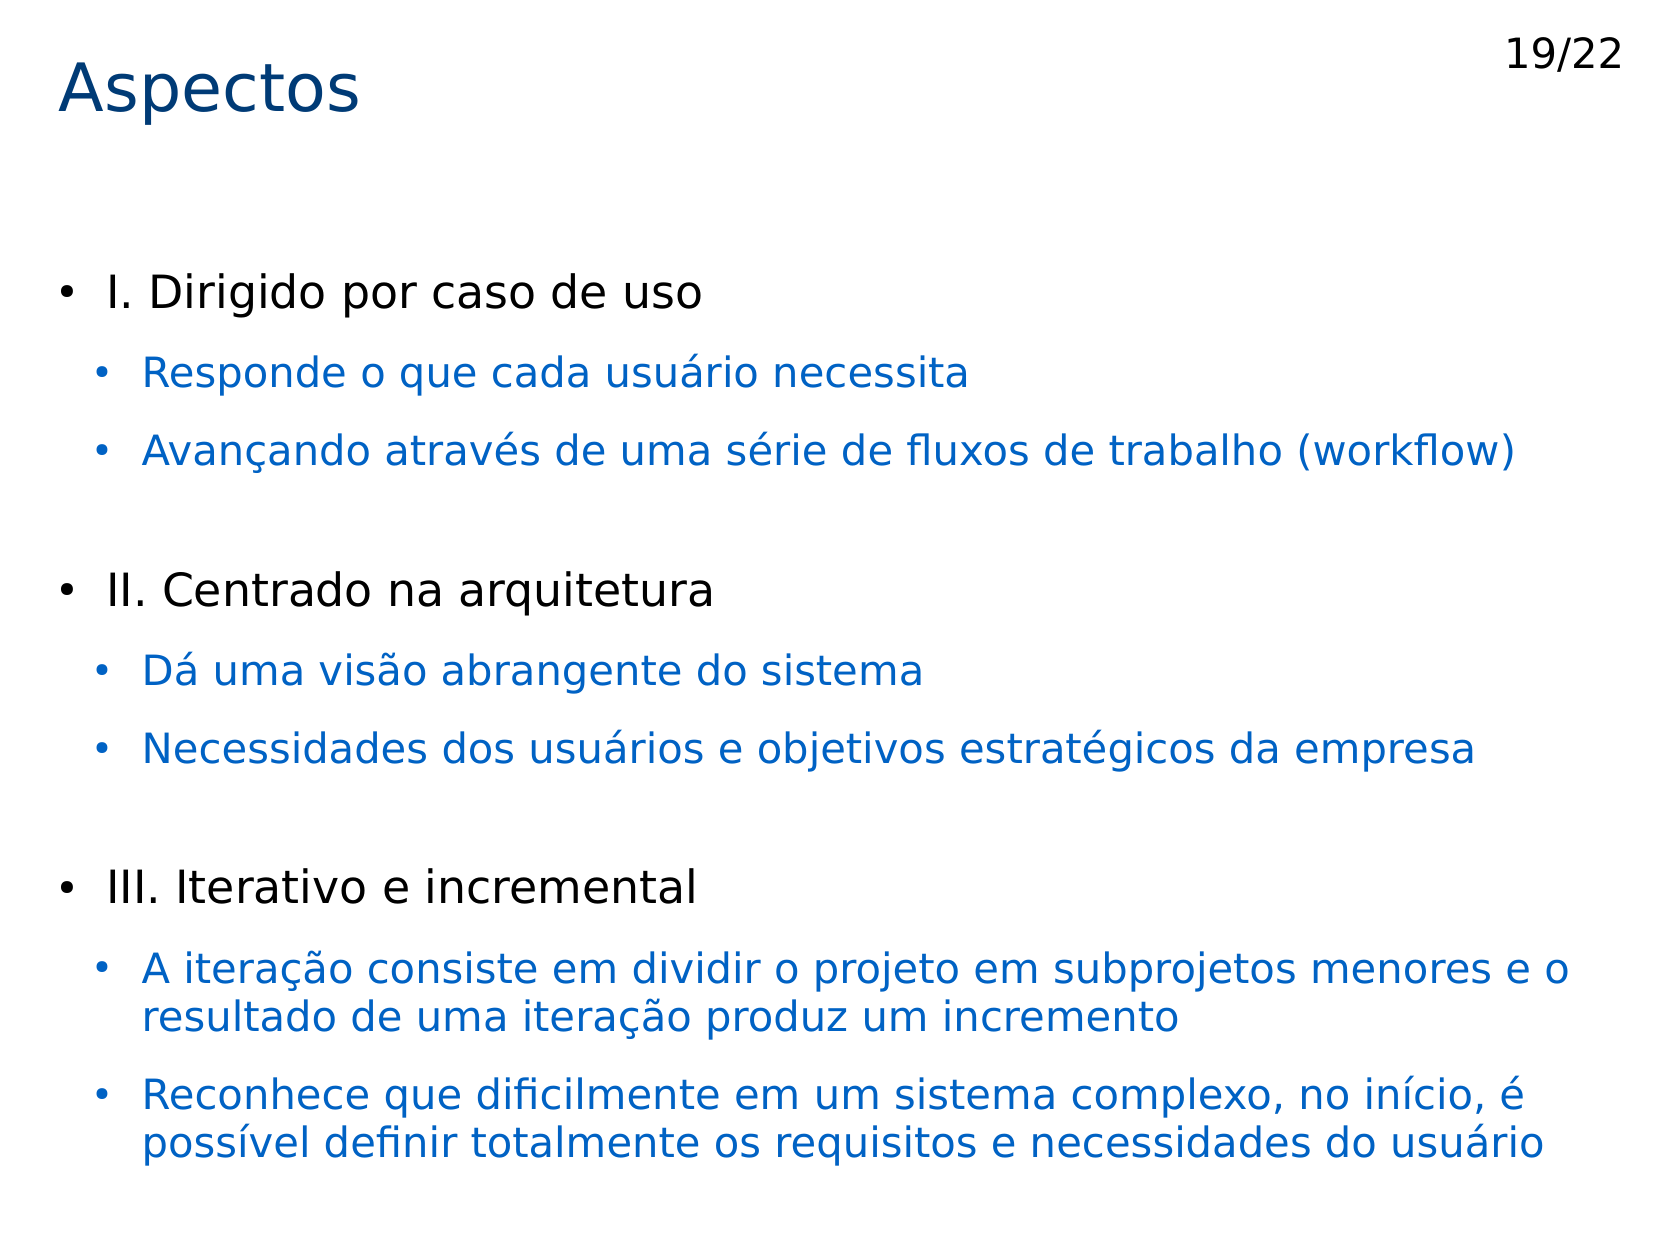

# Aspectos
19
I. Dirigido por caso de uso
Responde o que cada usuário necessita
Avançando através de uma série de fluxos de trabalho (workflow)
II. Centrado na arquitetura
Dá uma visão abrangente do sistema
Necessidades dos usuários e objetivos estratégicos da empresa
III. Iterativo e incremental
A iteração consiste em dividir o projeto em subprojetos menores e o resultado de uma iteração produz um incremento
Reconhece que dificilmente em um sistema complexo, no início, é possível definir totalmente os requisitos e necessidades do usuário